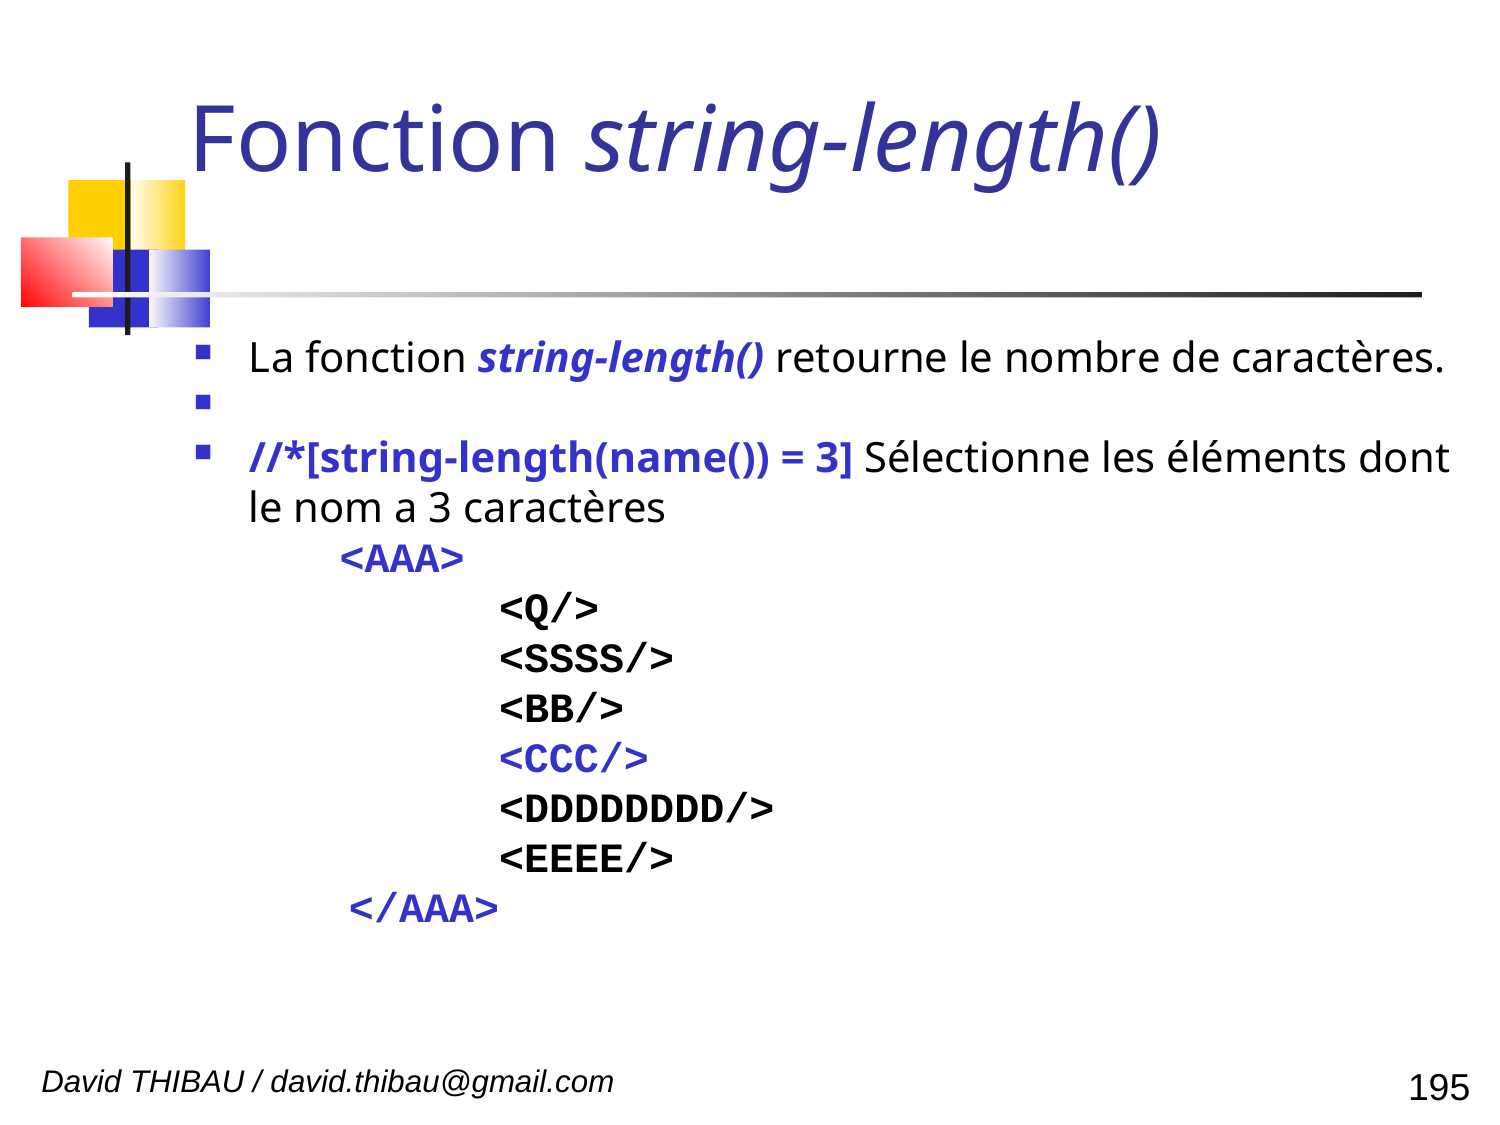

# Fonction string-length()
La fonction string-length() retourne le nombre de caractères.
//*[string-length(name()) = 3] Sélectionne les éléments dont le nom a 3 caractères
     	<AAA>
          <Q/>
          <SSSS/>
          <BB/>
          <CCC/>
          <DDDDDDDD/>
          <EEEE/>
    </AAA>